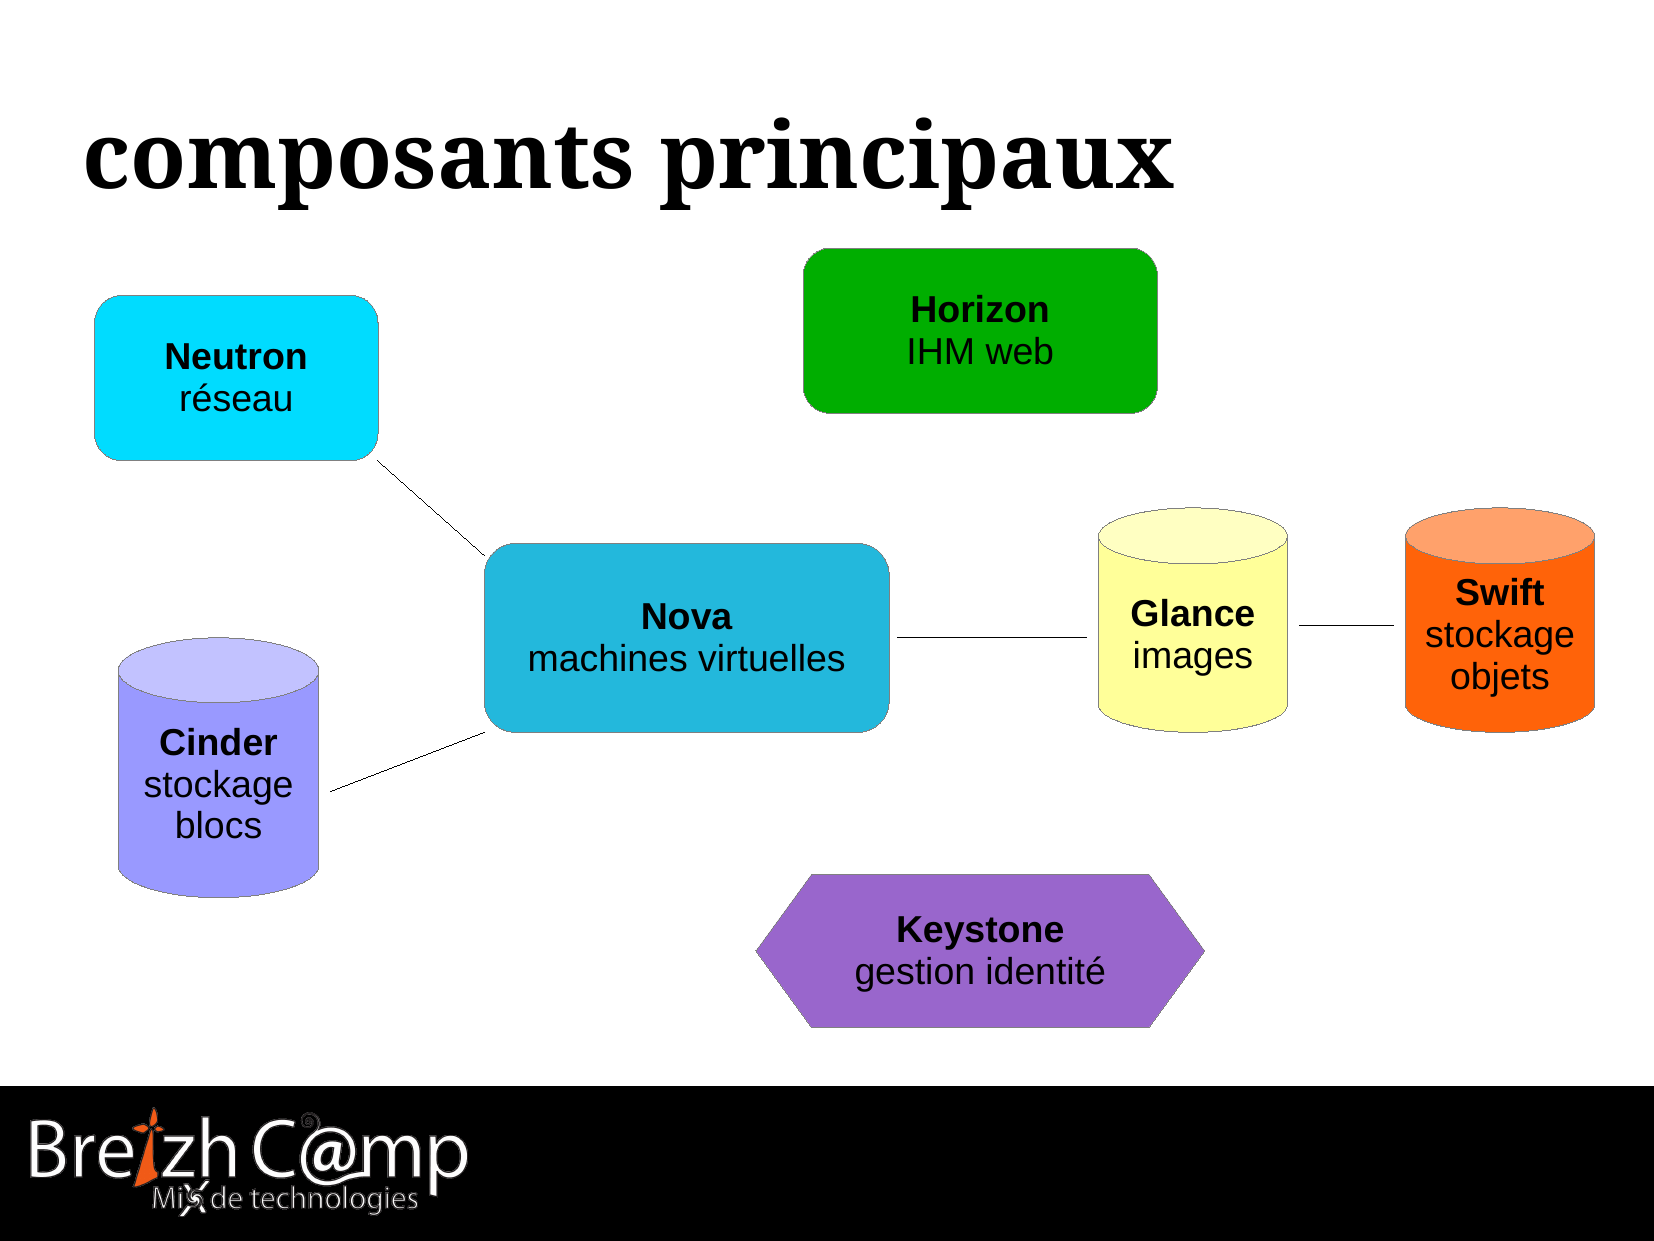

# composants principaux
Horizon
IHM web
Neutron
réseau
Glance
images
Swift
stockage
objets
Nova
machines virtuelles
Cinder
stockage
blocs
Keystone
gestion identité
21